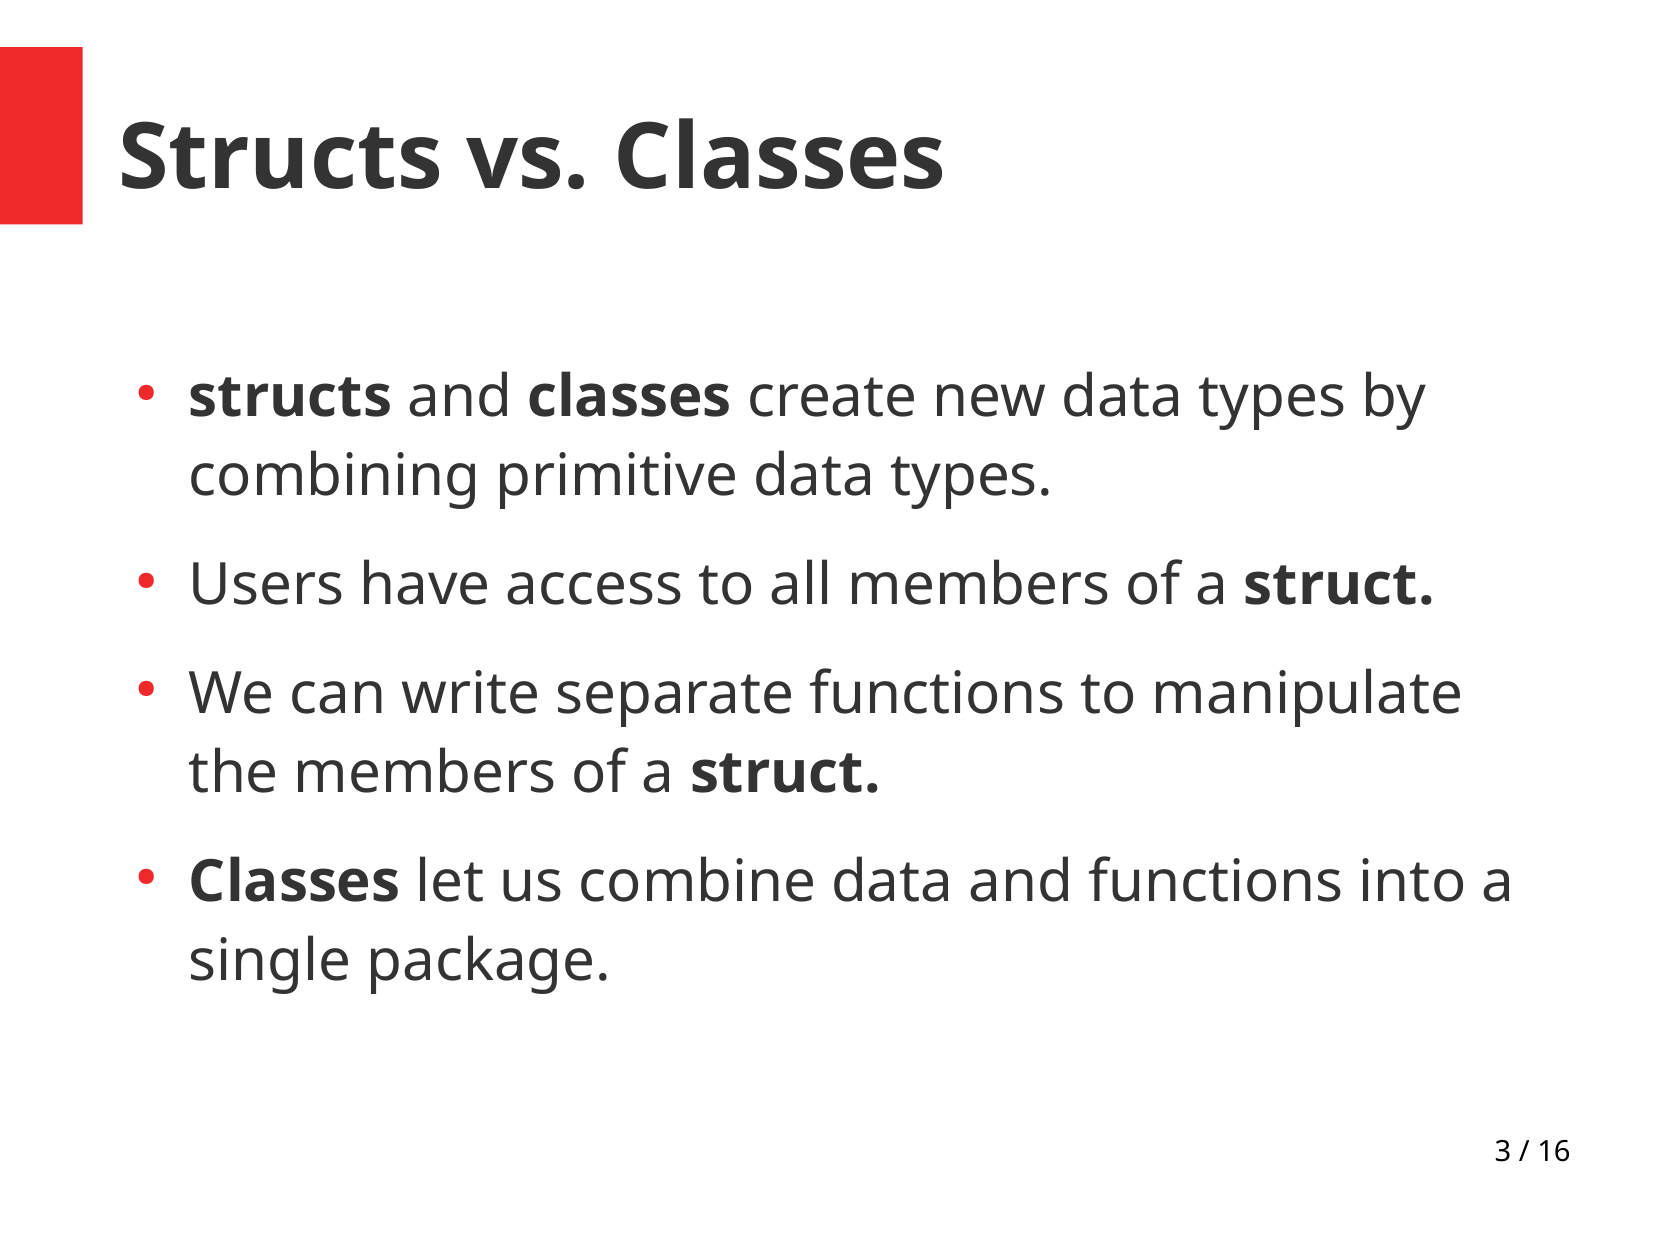

# Structs vs. Classes
structs and classes create new data types by combining primitive data types.
Users have access to all members of a struct.
We can write separate functions to manipulate the members of a struct.
Classes let us combine data and functions into a single package.
3